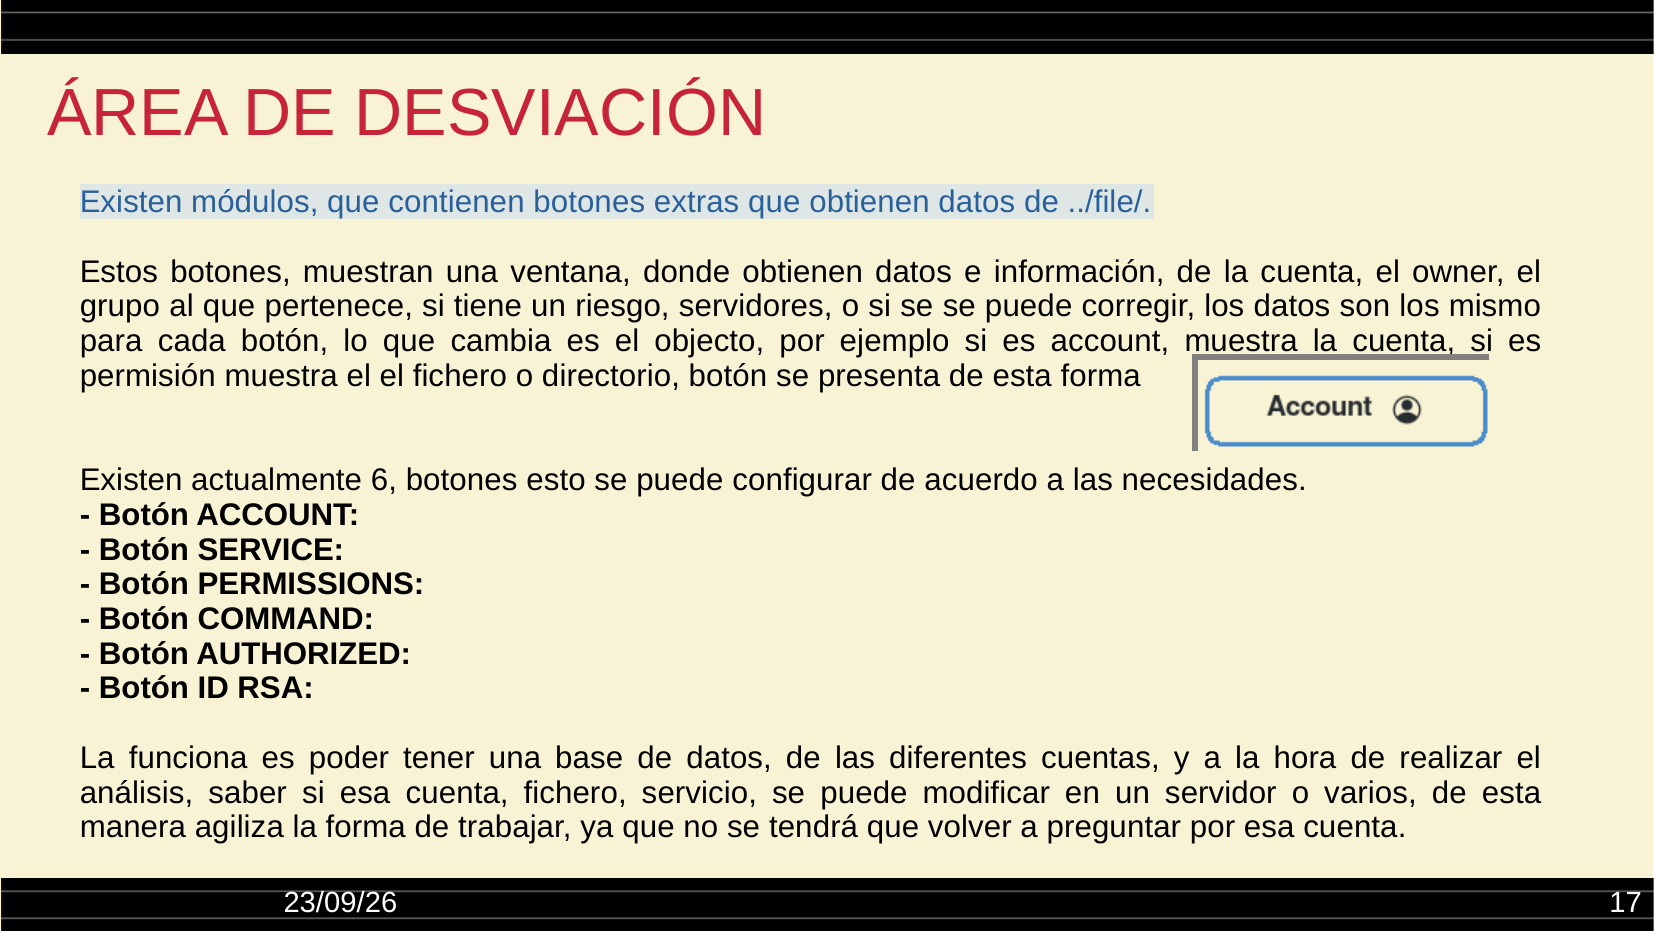

# ÁREA DE DESVIACIÓN
Existen módulos, que contienen botones extras que obtienen datos de ../file/.
Estos botones, muestran una ventana, donde obtienen datos e información, de la cuenta, el owner, el grupo al que pertenece, si tiene un riesgo, servidores, o si se se puede corregir, los datos son los mismo para cada botón, lo que cambia es el objecto, por ejemplo si es account, muestra la cuenta, si es permisión muestra el el fichero o directorio, botón se presenta de esta forma
Existen actualmente 6, botones esto se puede configurar de acuerdo a las necesidades.
- Botón ACCOUNT:
- Botón SERVICE:
- Botón PERMISSIONS:
- Botón COMMAND:
- Botón AUTHORIZED:
- Botón ID RSA:
La funciona es poder tener una base de datos, de las diferentes cuentas, y a la hora de realizar el análisis, saber si esa cuenta, fichero, servicio, se puede modificar en un servidor o varios, de esta manera agiliza la forma de trabajar, ya que no se tendrá que volver a preguntar por esa cuenta.